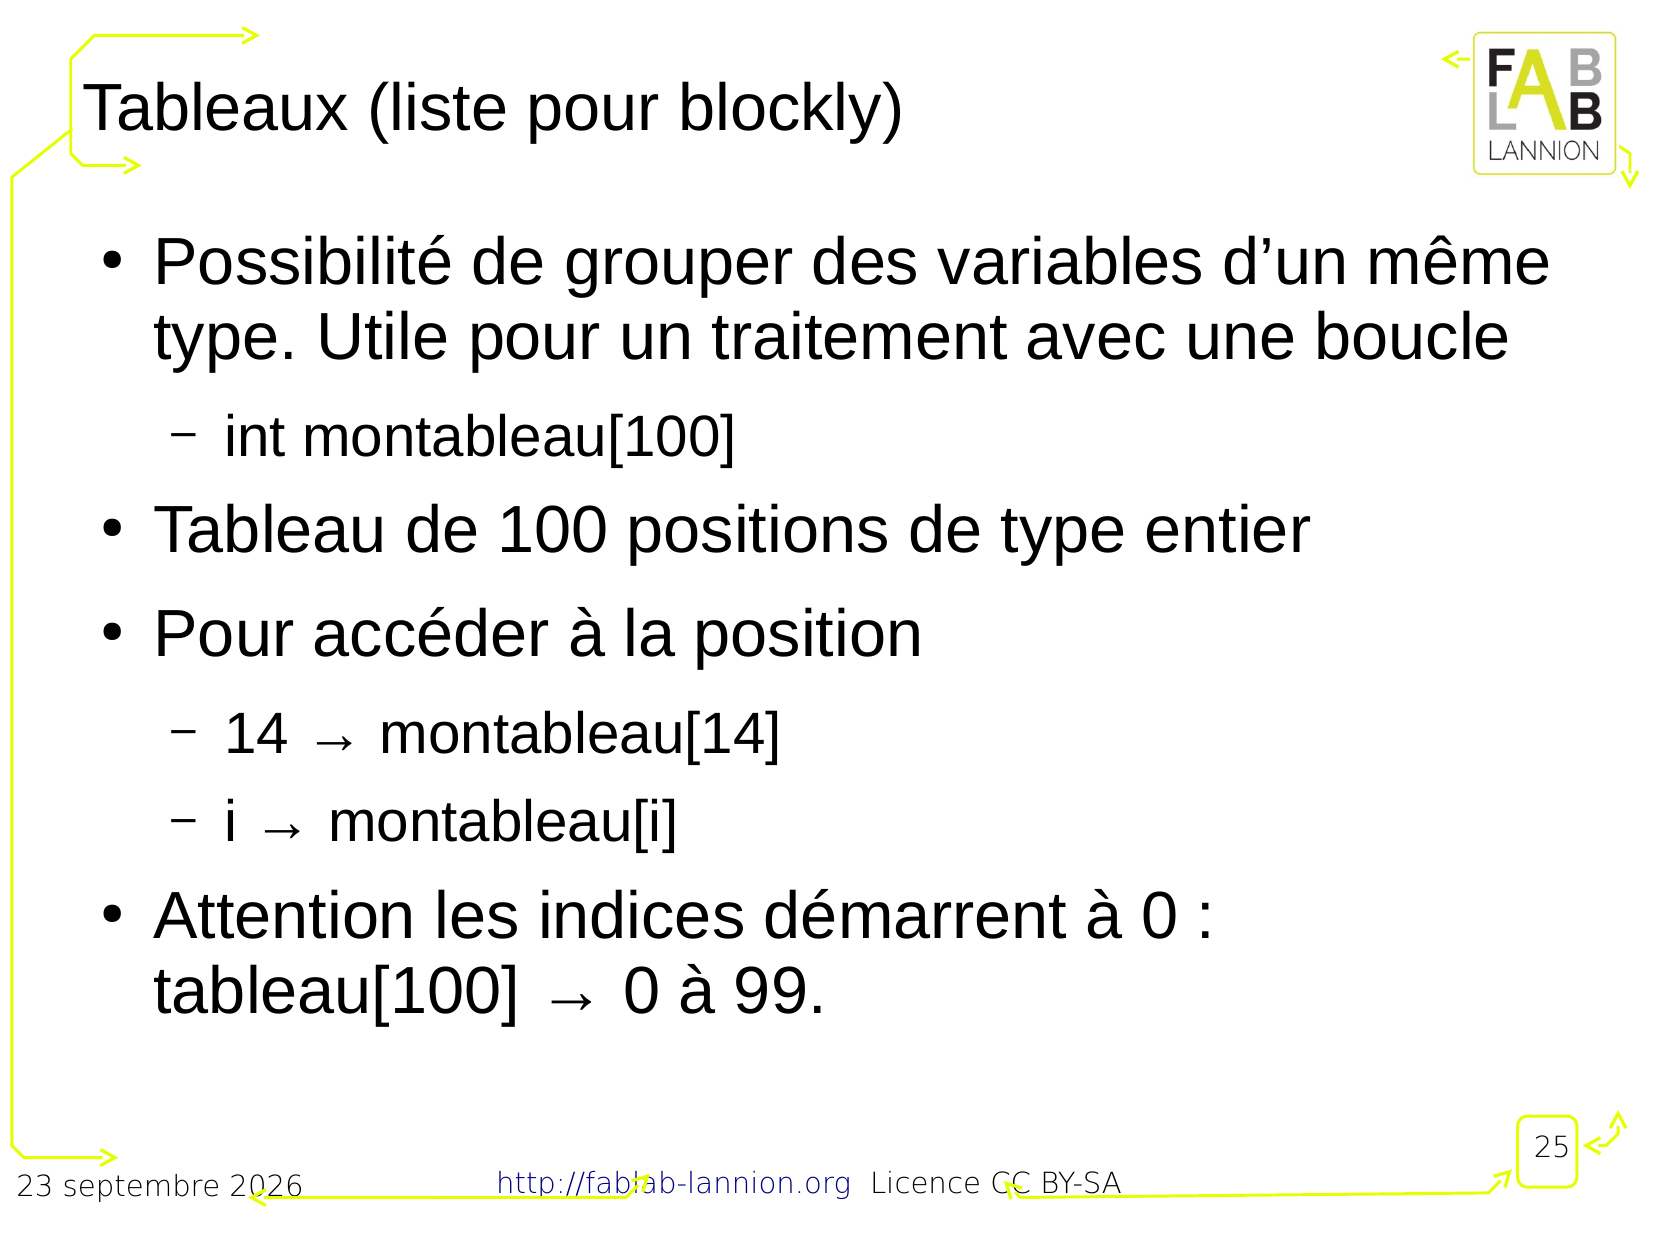

# Tableaux (liste pour blockly)
Possibilité de grouper des variables d’un même type. Utile pour un traitement avec une boucle
int montableau[100]
Tableau de 100 positions de type entier
Pour accéder à la position
14 → montableau[14]
i → montableau[i]
Attention les indices démarrent à 0 : tableau[100] → 0 à 99.
25